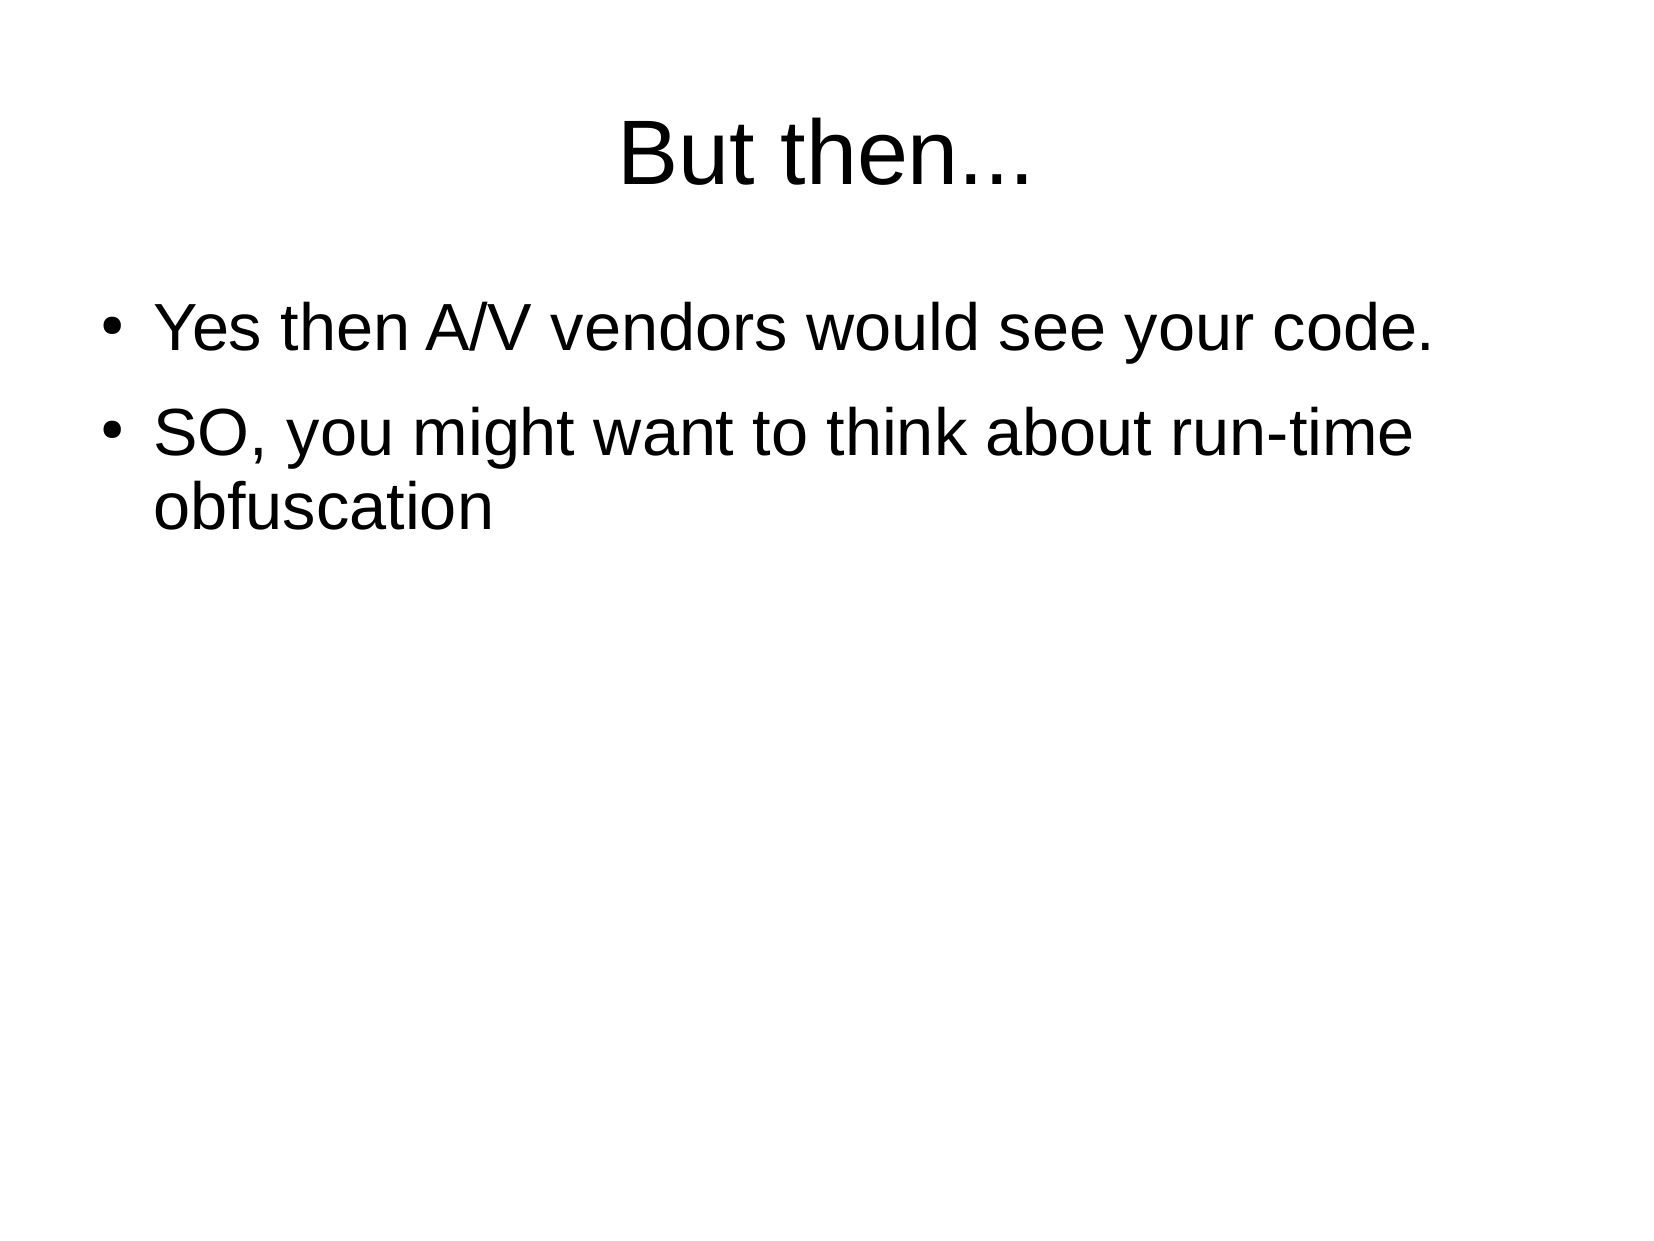

# But then...
Yes then A/V vendors would see your code.
SO, you might want to think about run-time obfuscation